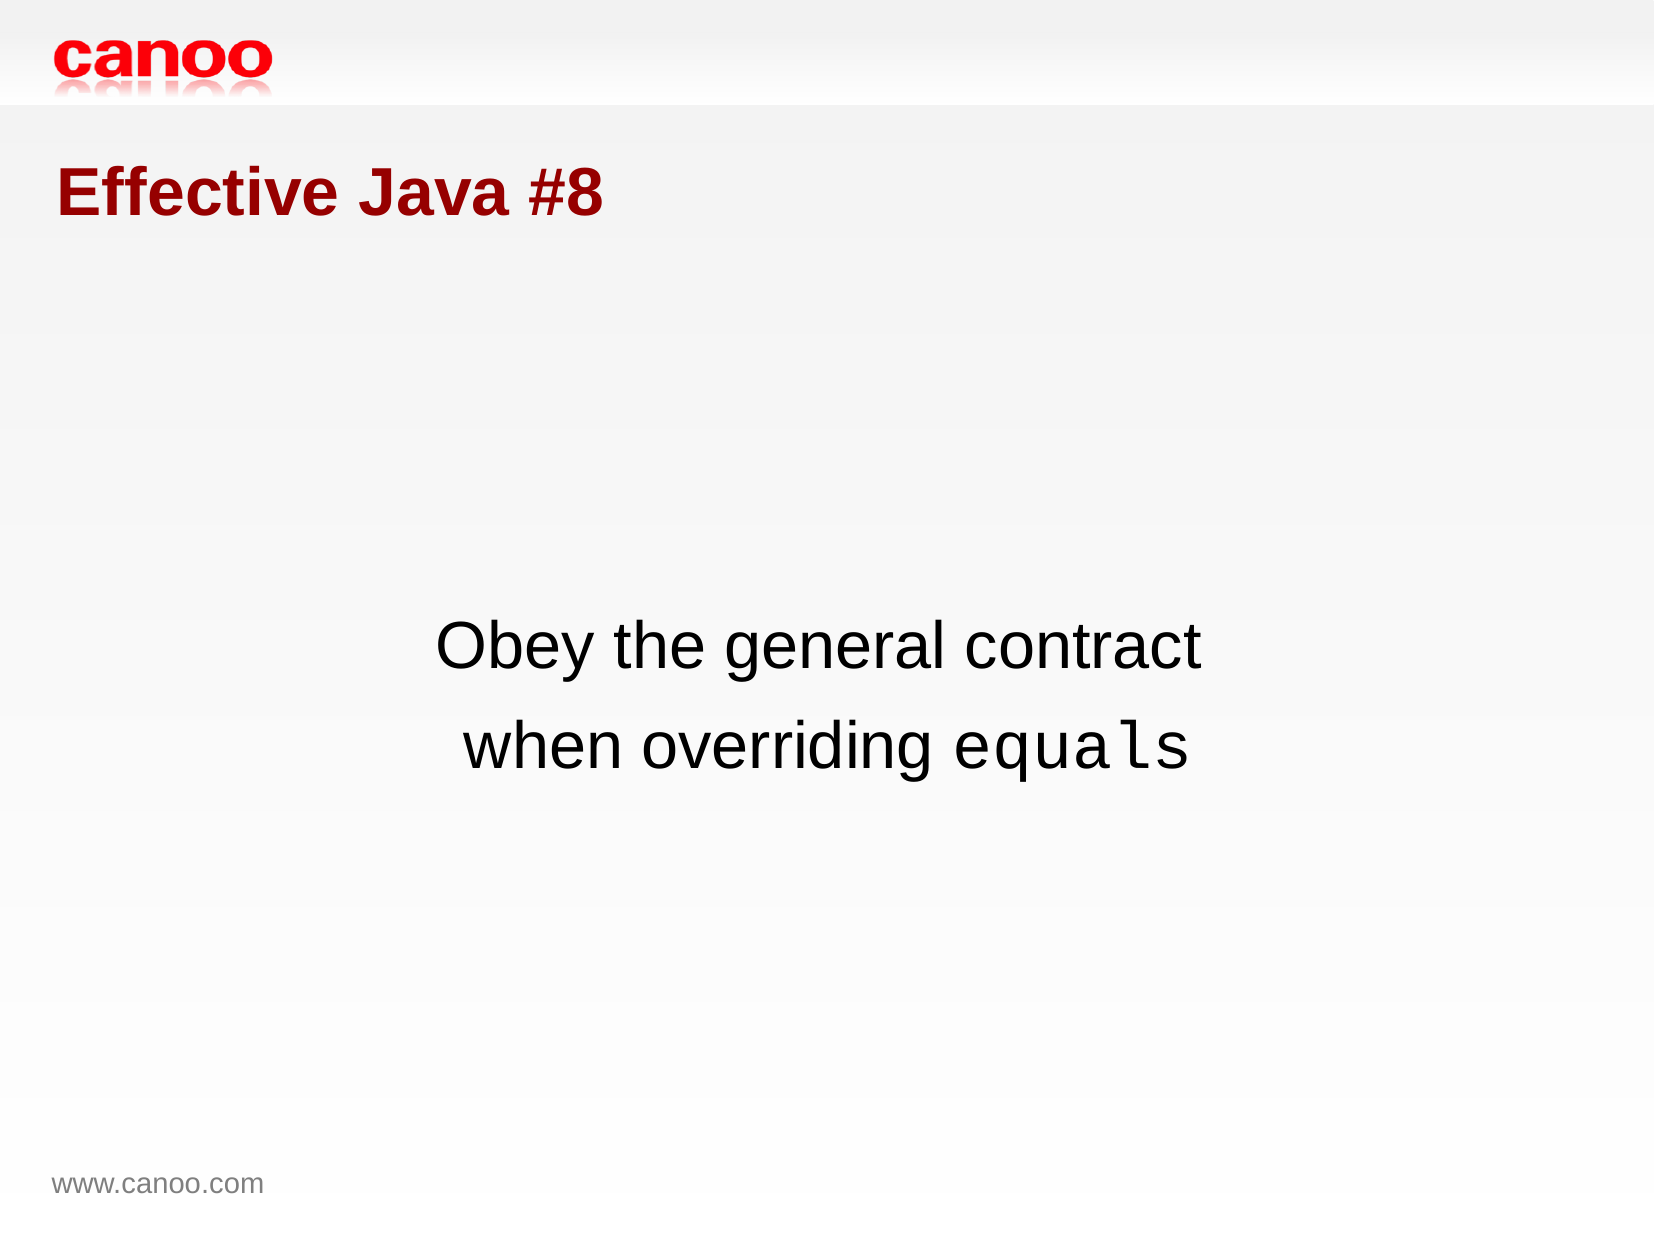

# Effective Java #8
Obey the general contract
when overriding equals